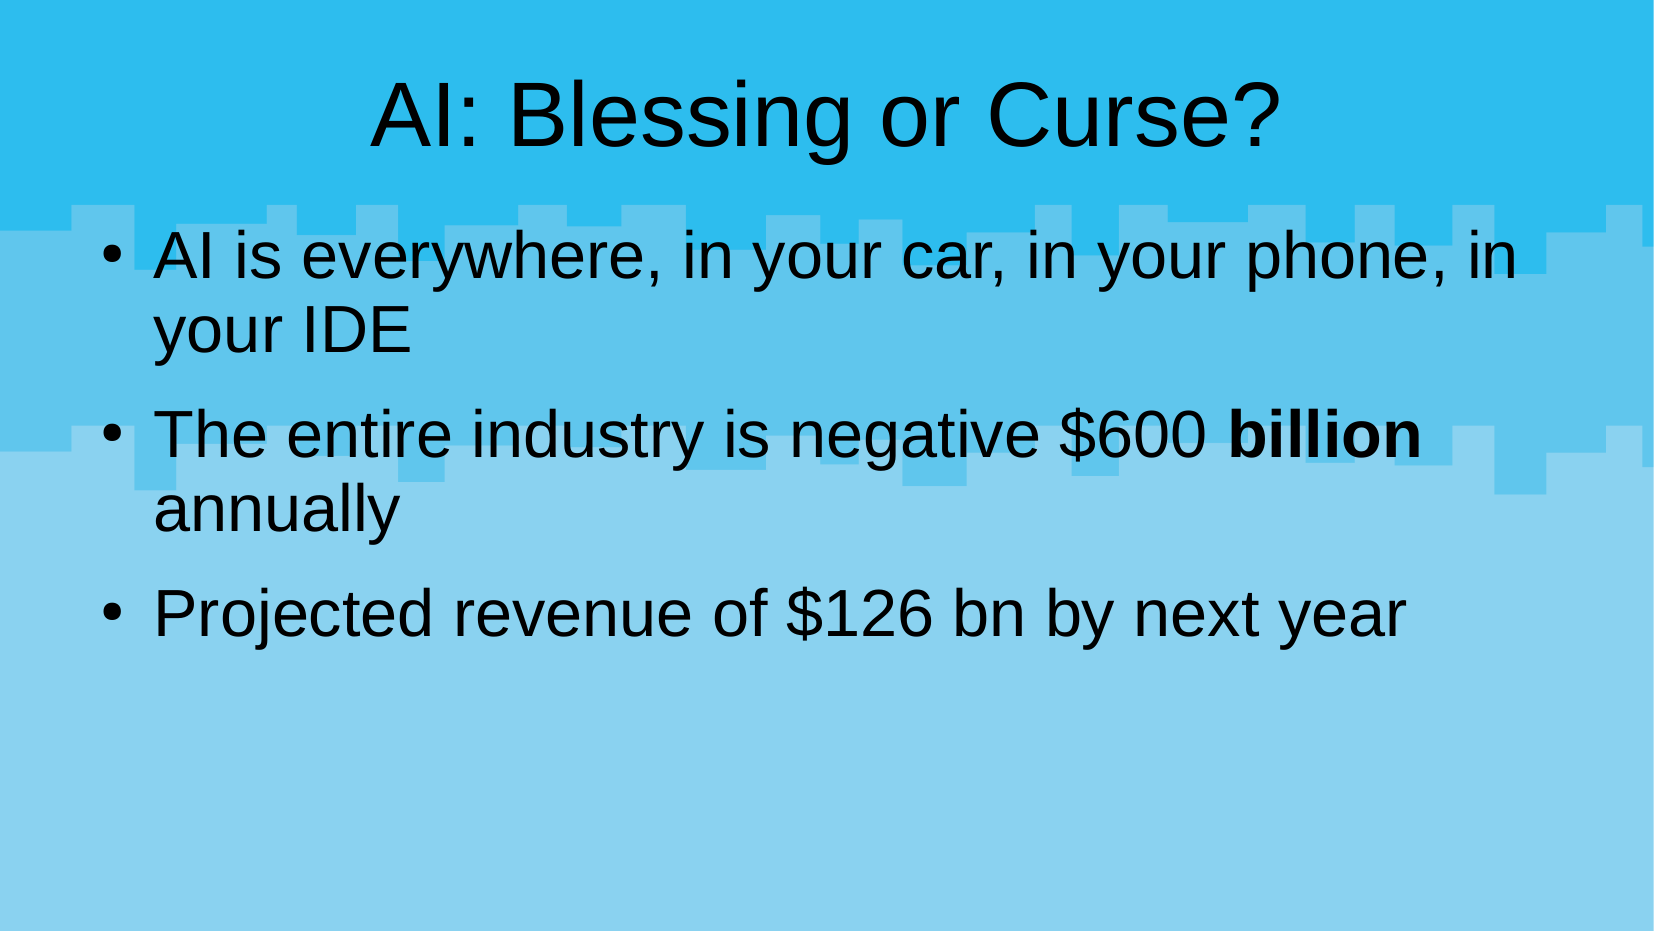

# AI: Blessing or Curse?
AI is everywhere, in your car, in your phone, in your IDE
The entire industry is negative $600 billion annually
Projected revenue of $126 bn by next year